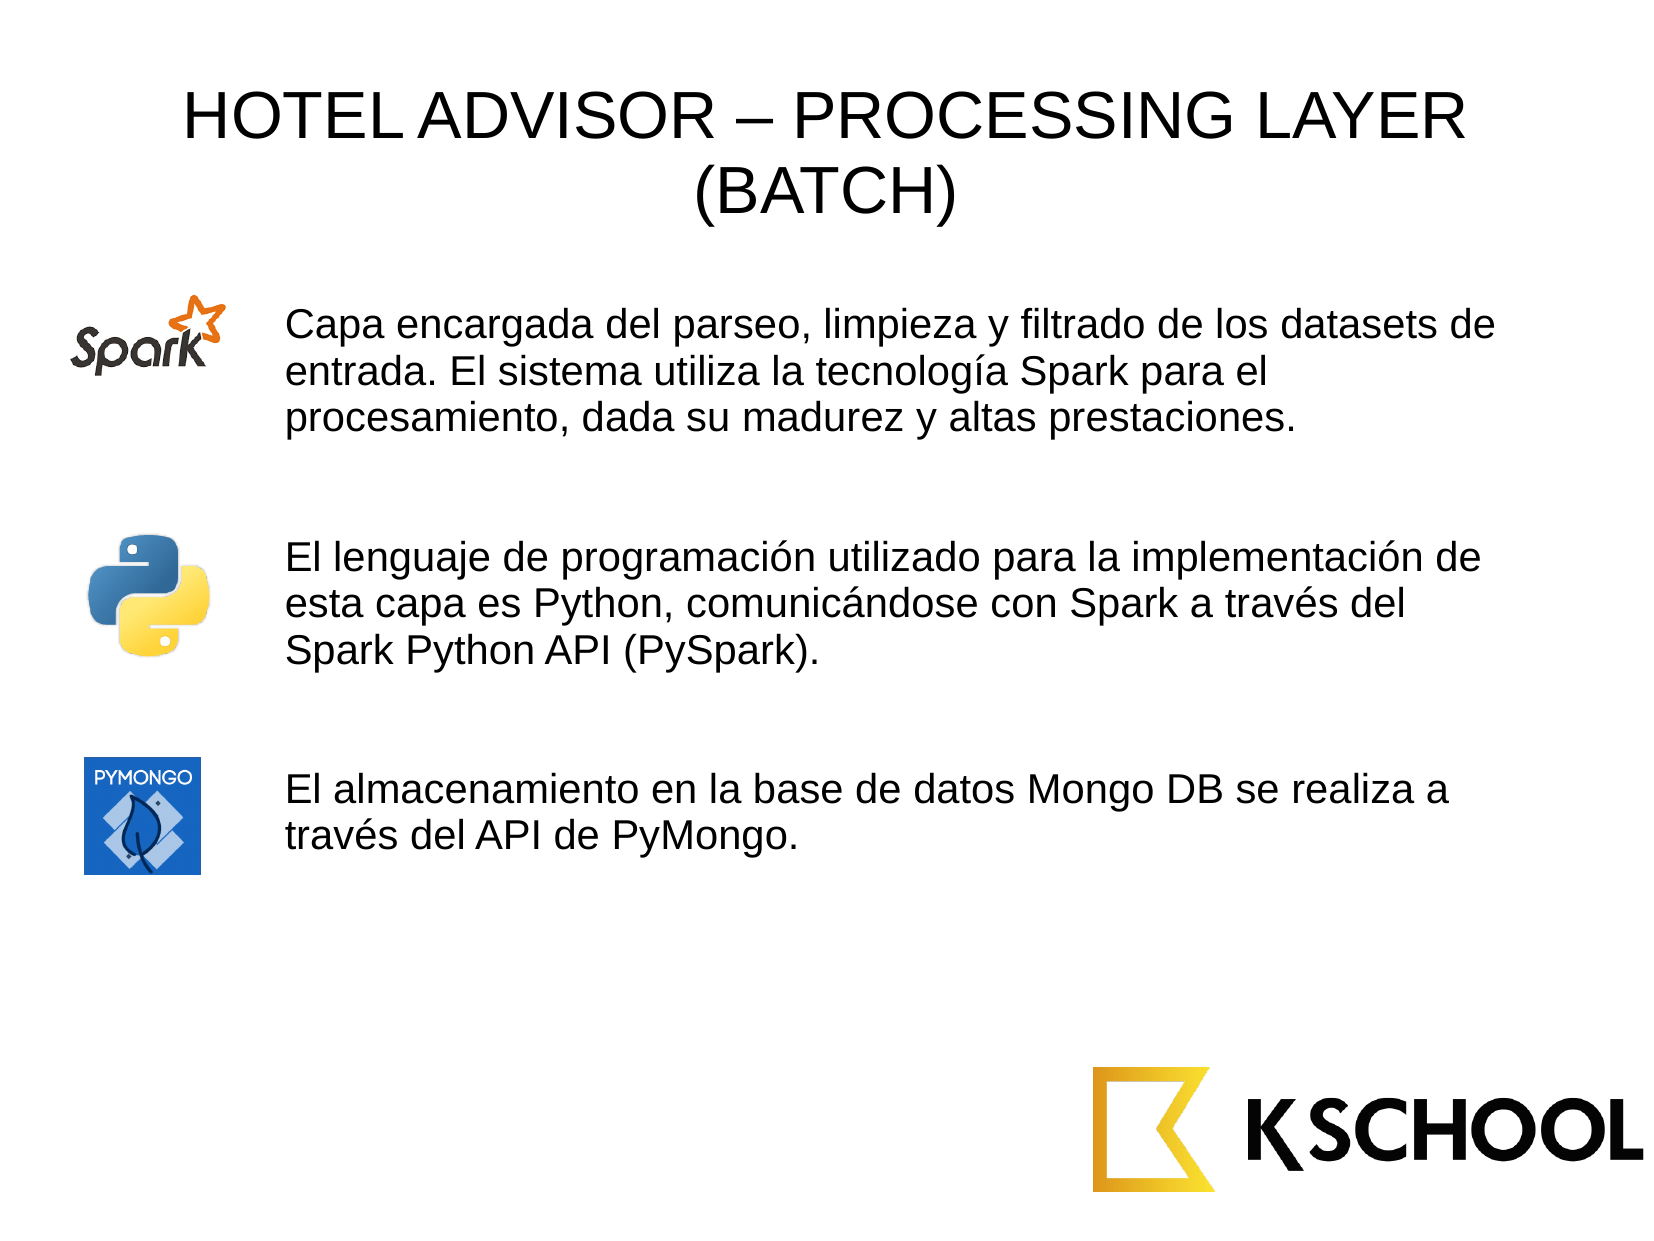

# HOTEL ADVISOR – PROCESSING LAYER (BATCH)
Capa encargada del parseo, limpieza y filtrado de los datasets de entrada. El sistema utiliza la tecnología Spark para el procesamiento, dada su madurez y altas prestaciones.
El lenguaje de programación utilizado para la implementación de esta capa es Python, comunicándose con Spark a través del Spark Python API (PySpark).
El almacenamiento en la base de datos Mongo DB se realiza a través del API de PyMongo.